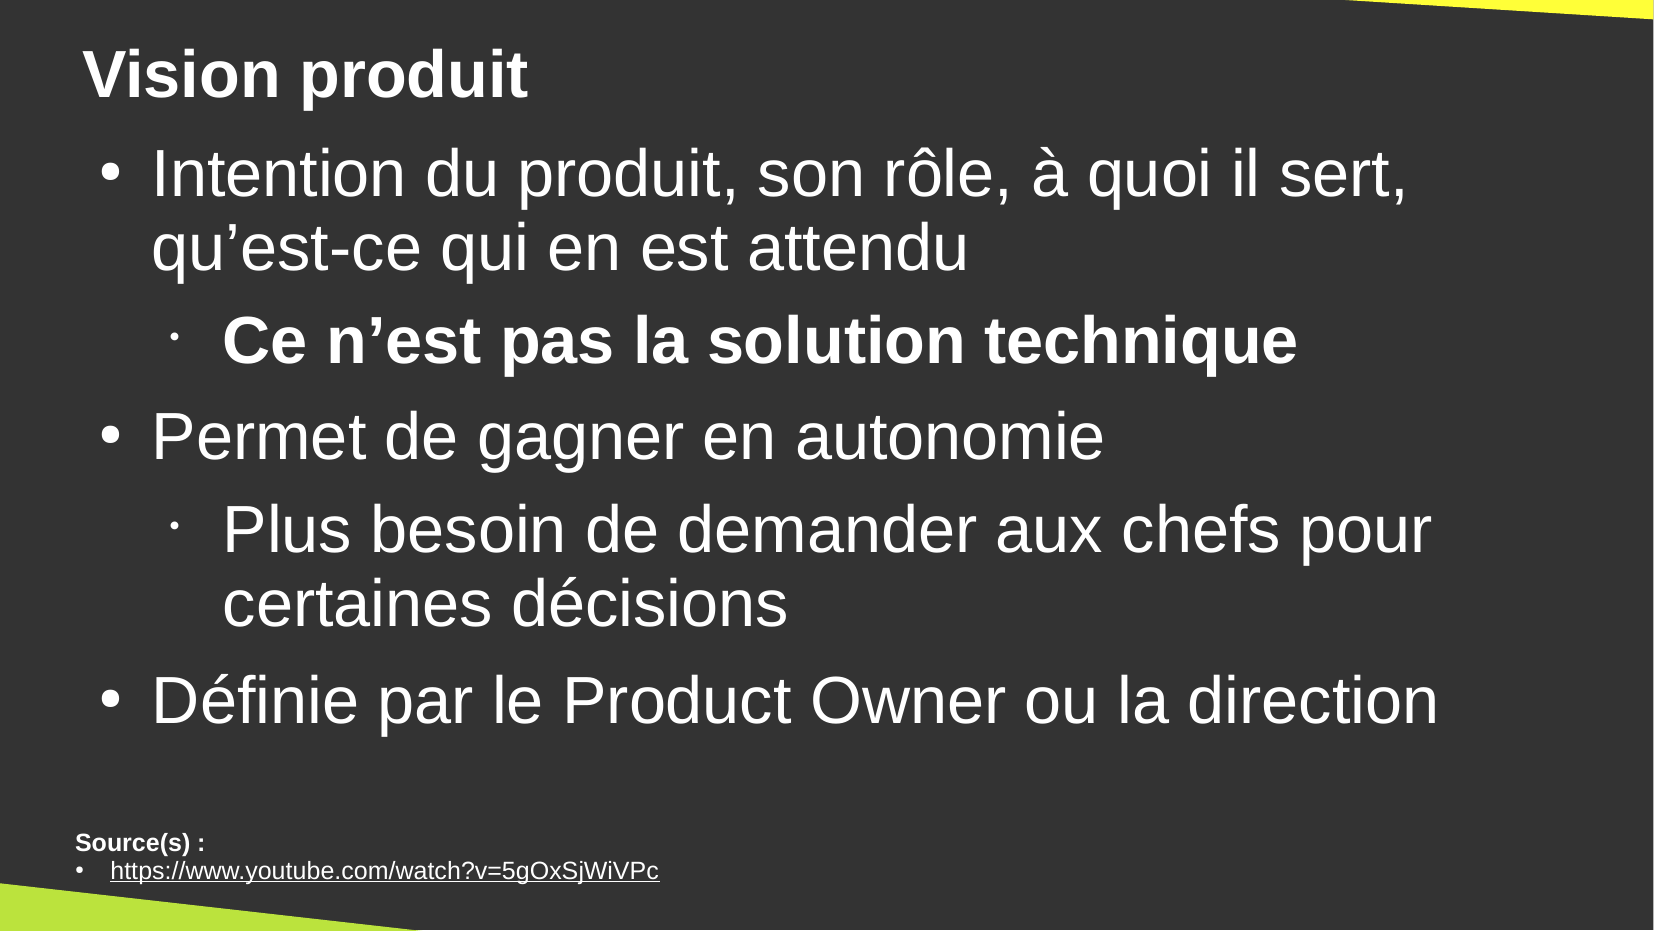

# Vision produit
Intention du produit, son rôle, à quoi il sert, qu’est-ce qui en est attendu
Ce n’est pas la solution technique
Permet de gagner en autonomie
Plus besoin de demander aux chefs pour certaines décisions
Définie par le Product Owner ou la direction
Source(s) :
https://www.youtube.com/watch?v=5gOxSjWiVPc